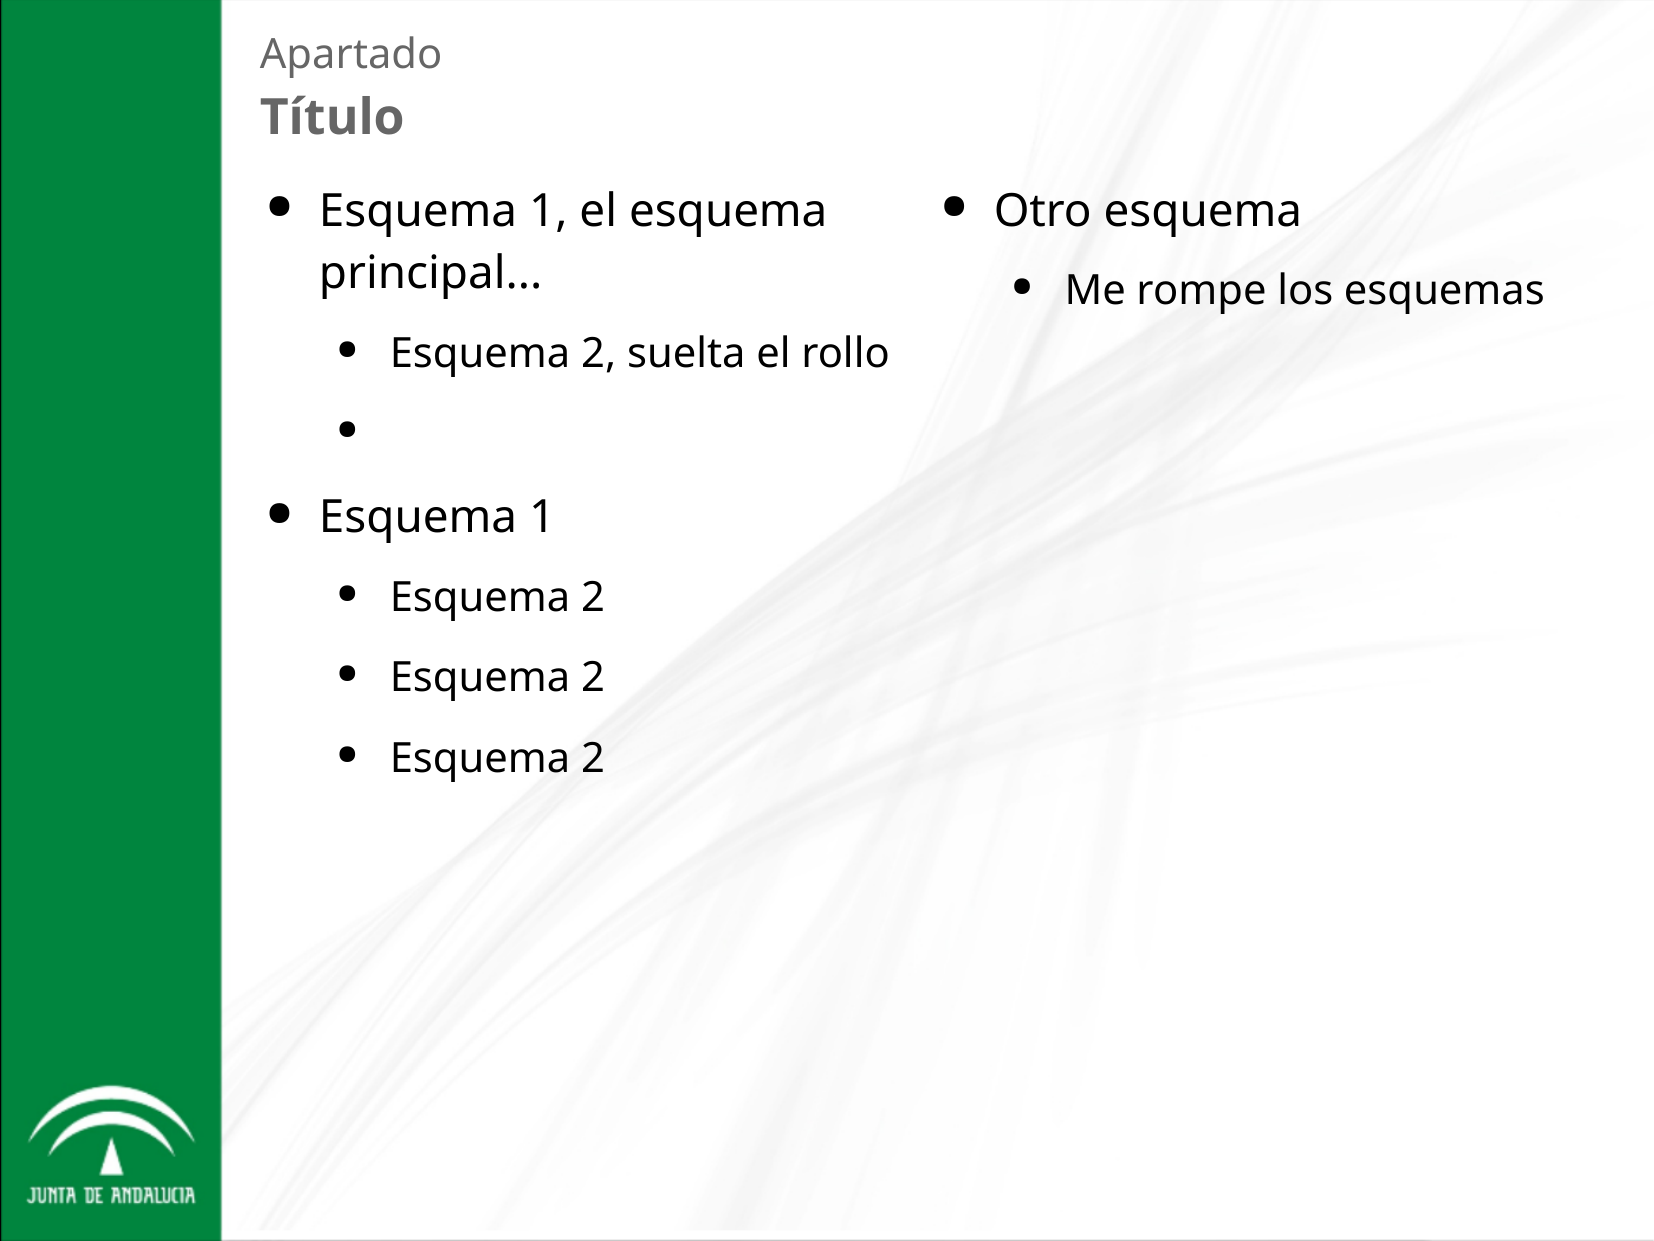

Apartado
Título
# Esquema 1, el esquema principal...
Esquema 2, suelta el rollo
Esquema 1
Esquema 2
Esquema 2
Esquema 2
Otro esquema
Me rompe los esquemas